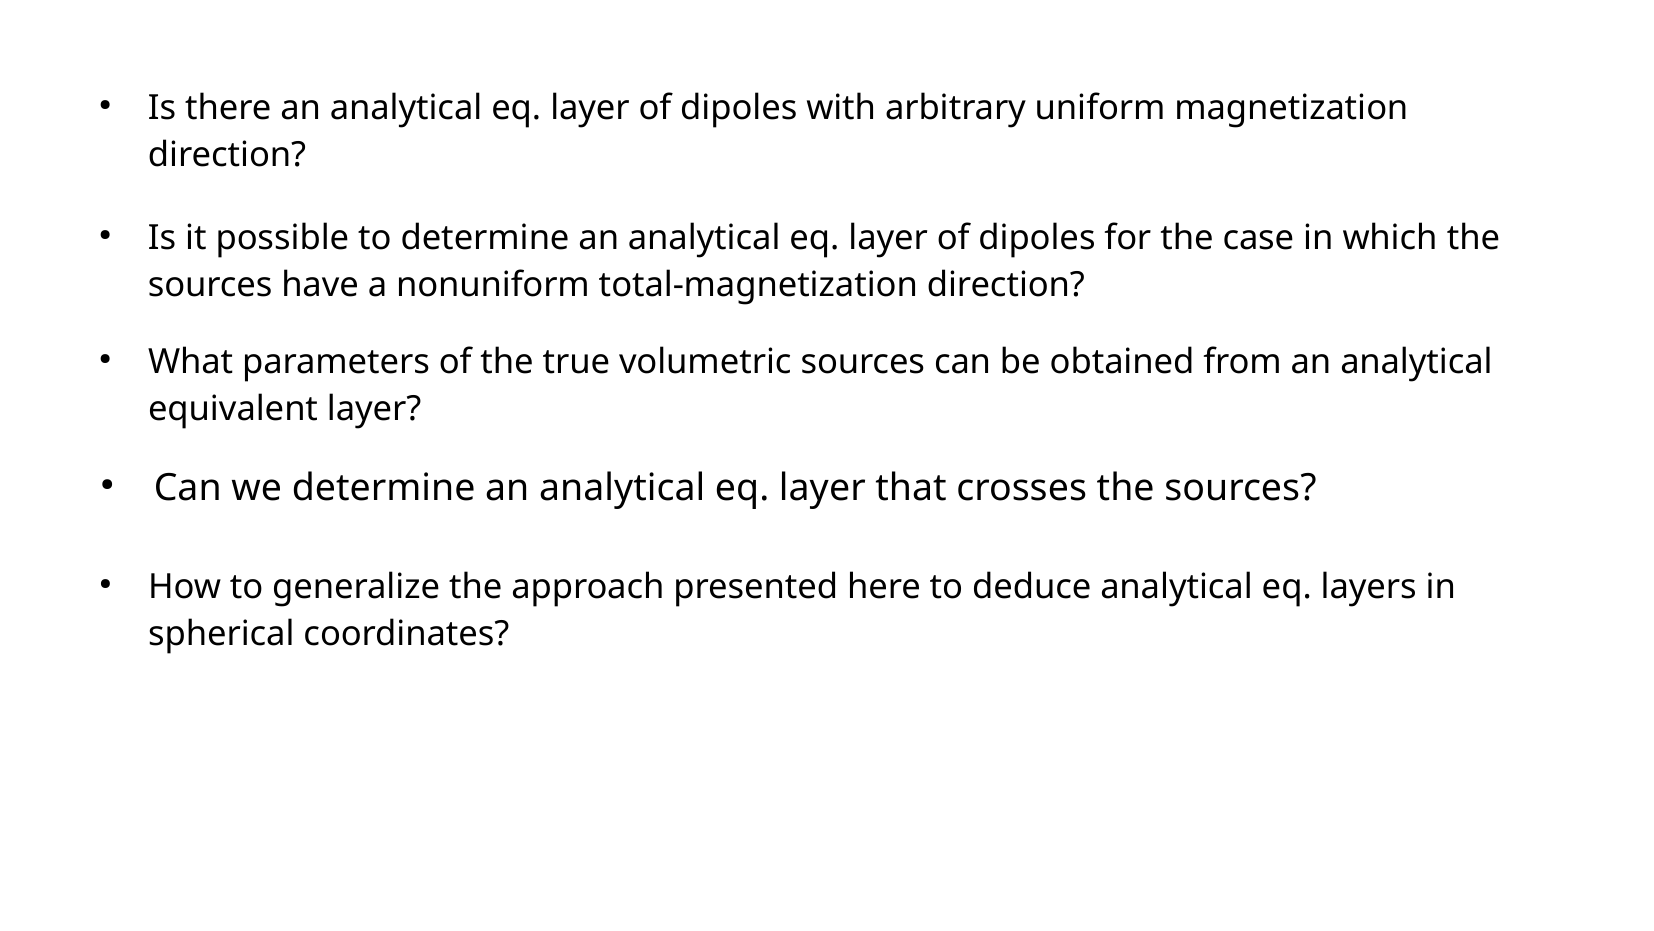

# Is there an analytical eq. layer of dipoles with arbitrary uniform magnetization direction?
Is it possible to determine an analytical eq. layer of dipoles for the case in which the sources have a nonuniform total-magnetization direction?
What parameters of the true volumetric sources can be obtained from an analytical equivalent layer?
Can we determine an analytical eq. layer that crosses the sources?
How to generalize the approach presented here to deduce analytical eq. layers in spherical coordinates?